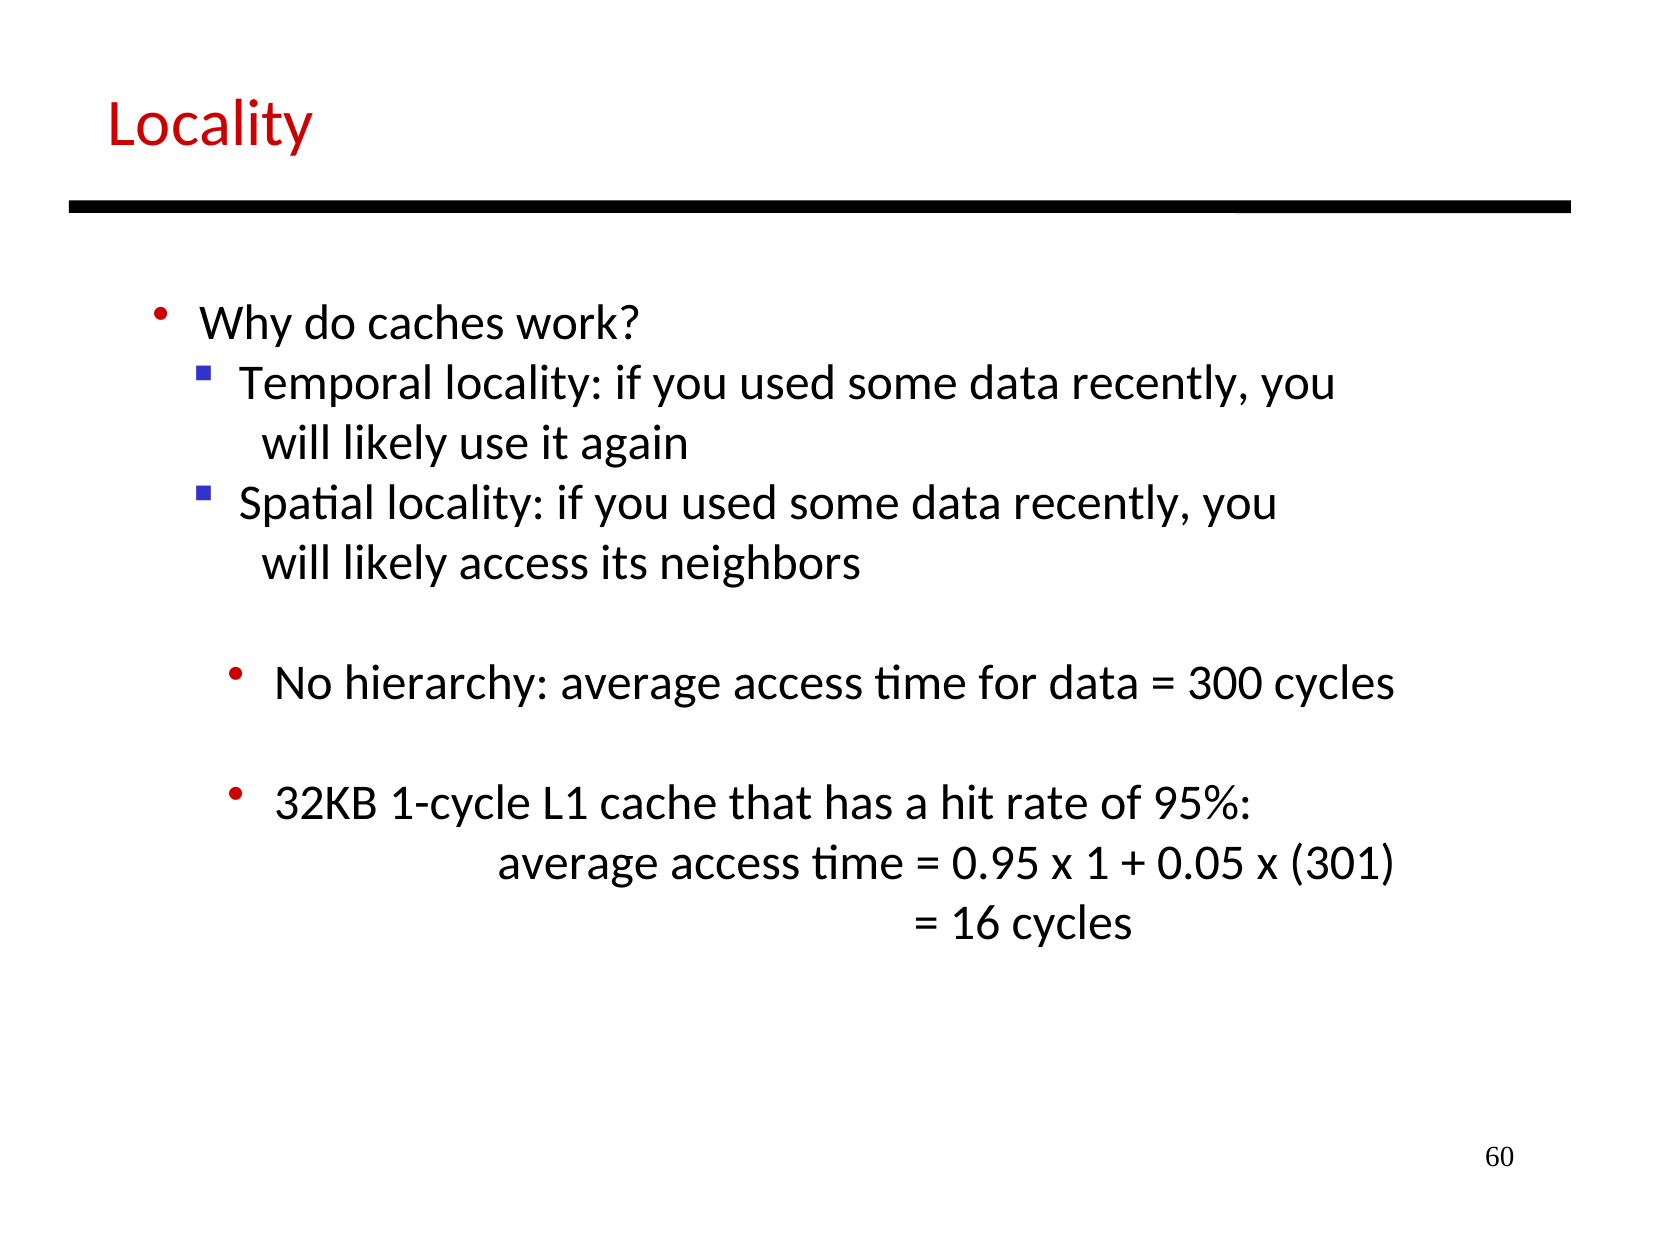

Locality
 Why do caches work?
 Temporal locality: if you used some data recently, you
 will likely use it again
 Spatial locality: if you used some data recently, you
 will likely access its neighbors
 No hierarchy: average access time for data = 300 cycles
 32KB 1-cycle L1 cache that has a hit rate of 95%:
 average access time = 0.95 x 1 + 0.05 x (301)
 = 16 cycles